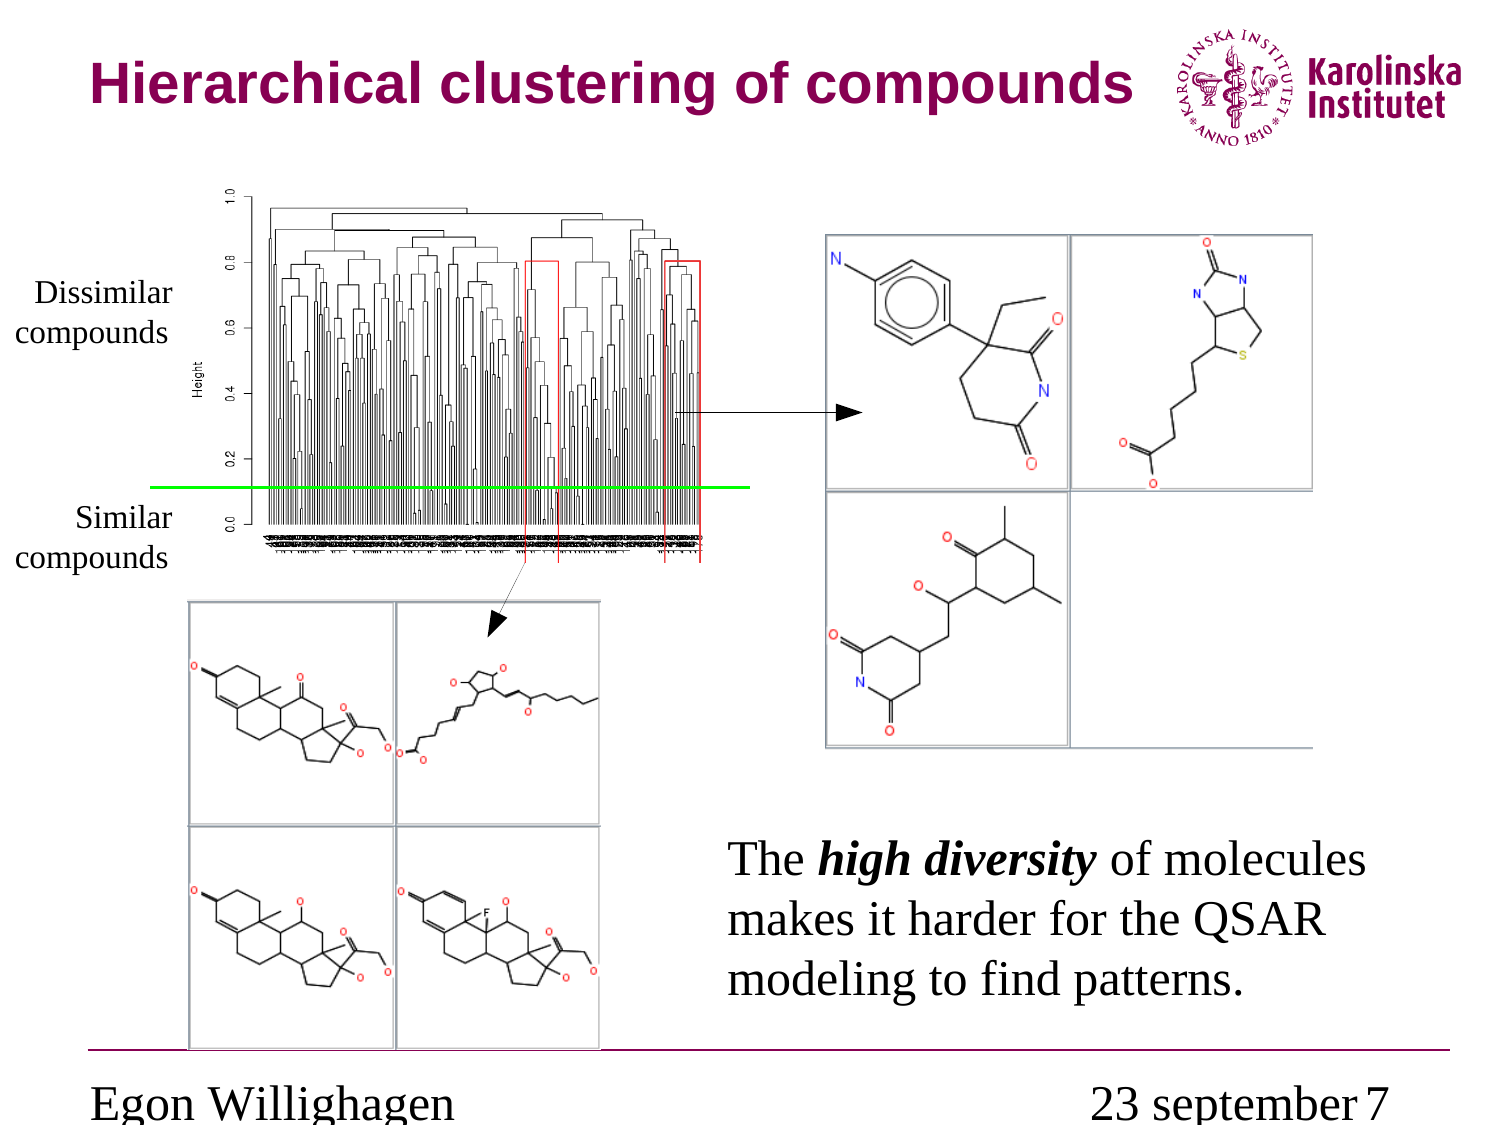

# Hierarchical clustering of compounds
Dissimilar
compounds
Similar
compounds
The high diversity of molecules makes it harder for the QSAR modeling to find patterns.
Egon Willighagen
7